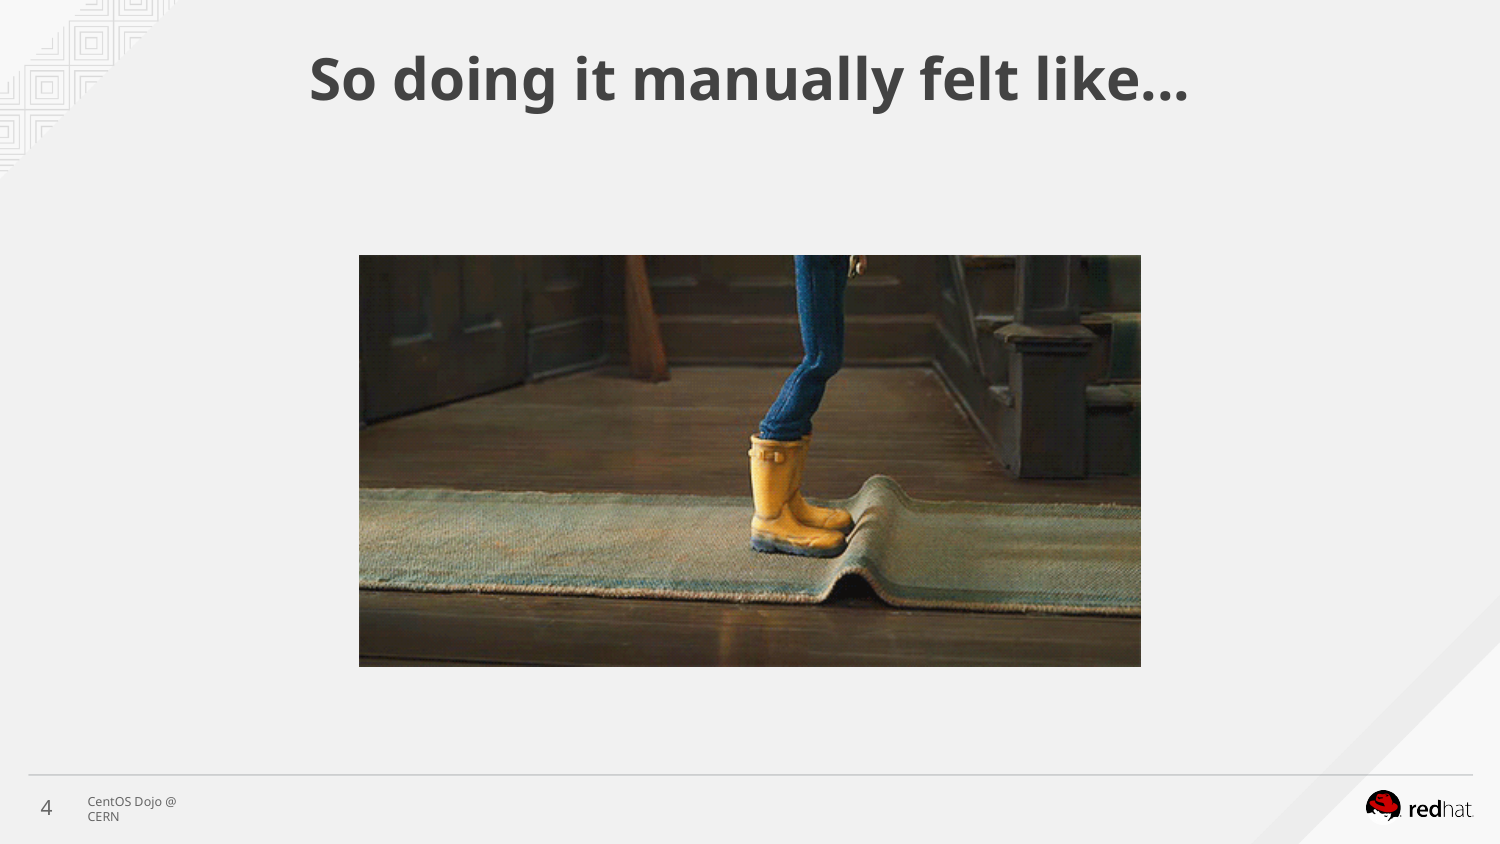

# So doing it manually felt like...